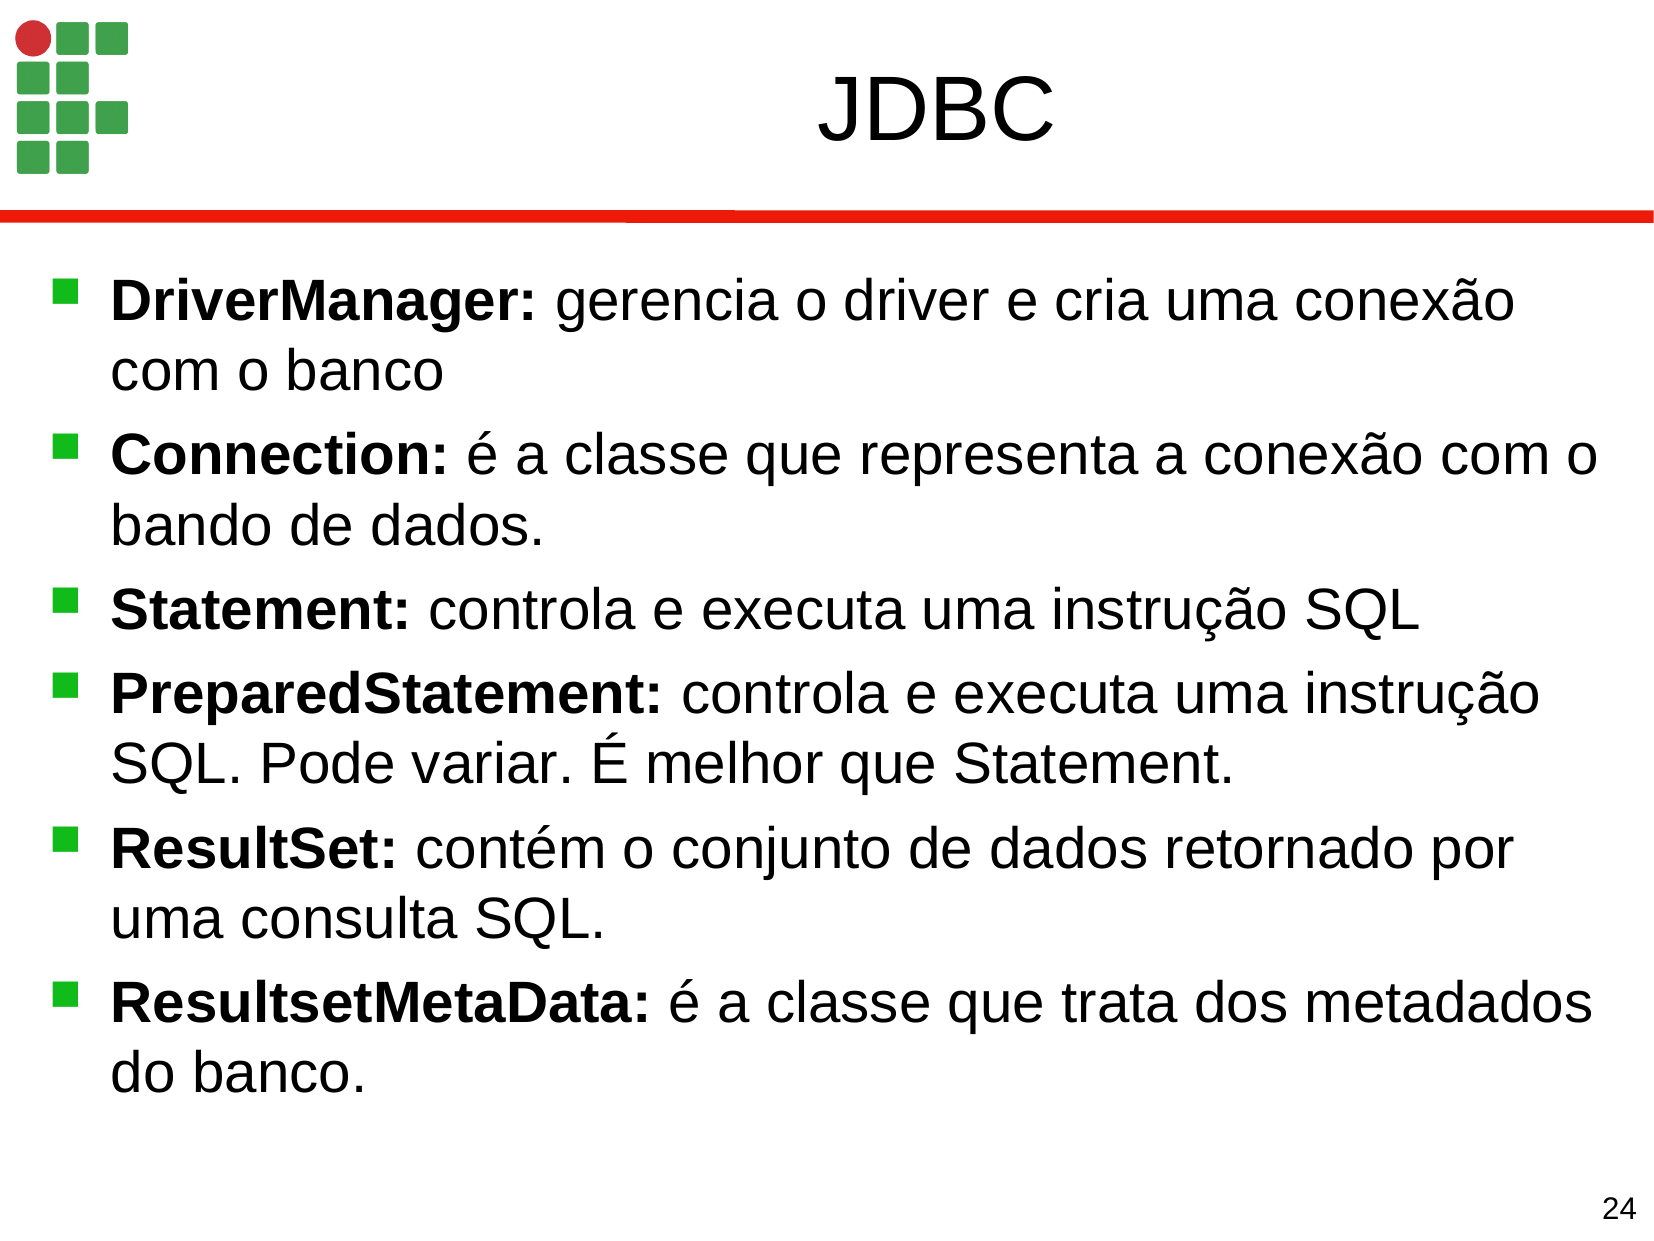

JDBC
DriverManager: gerencia o driver e cria uma conexão com o banco
Connection: é a classe que representa a conexão com o bando de dados.
Statement: controla e executa uma instrução SQL
PreparedStatement: controla e executa uma instrução SQL. Pode variar. É melhor que Statement.
ResultSet: contém o conjunto de dados retornado por uma consulta SQL.
ResultsetMetaData: é a classe que trata dos metadados do banco.